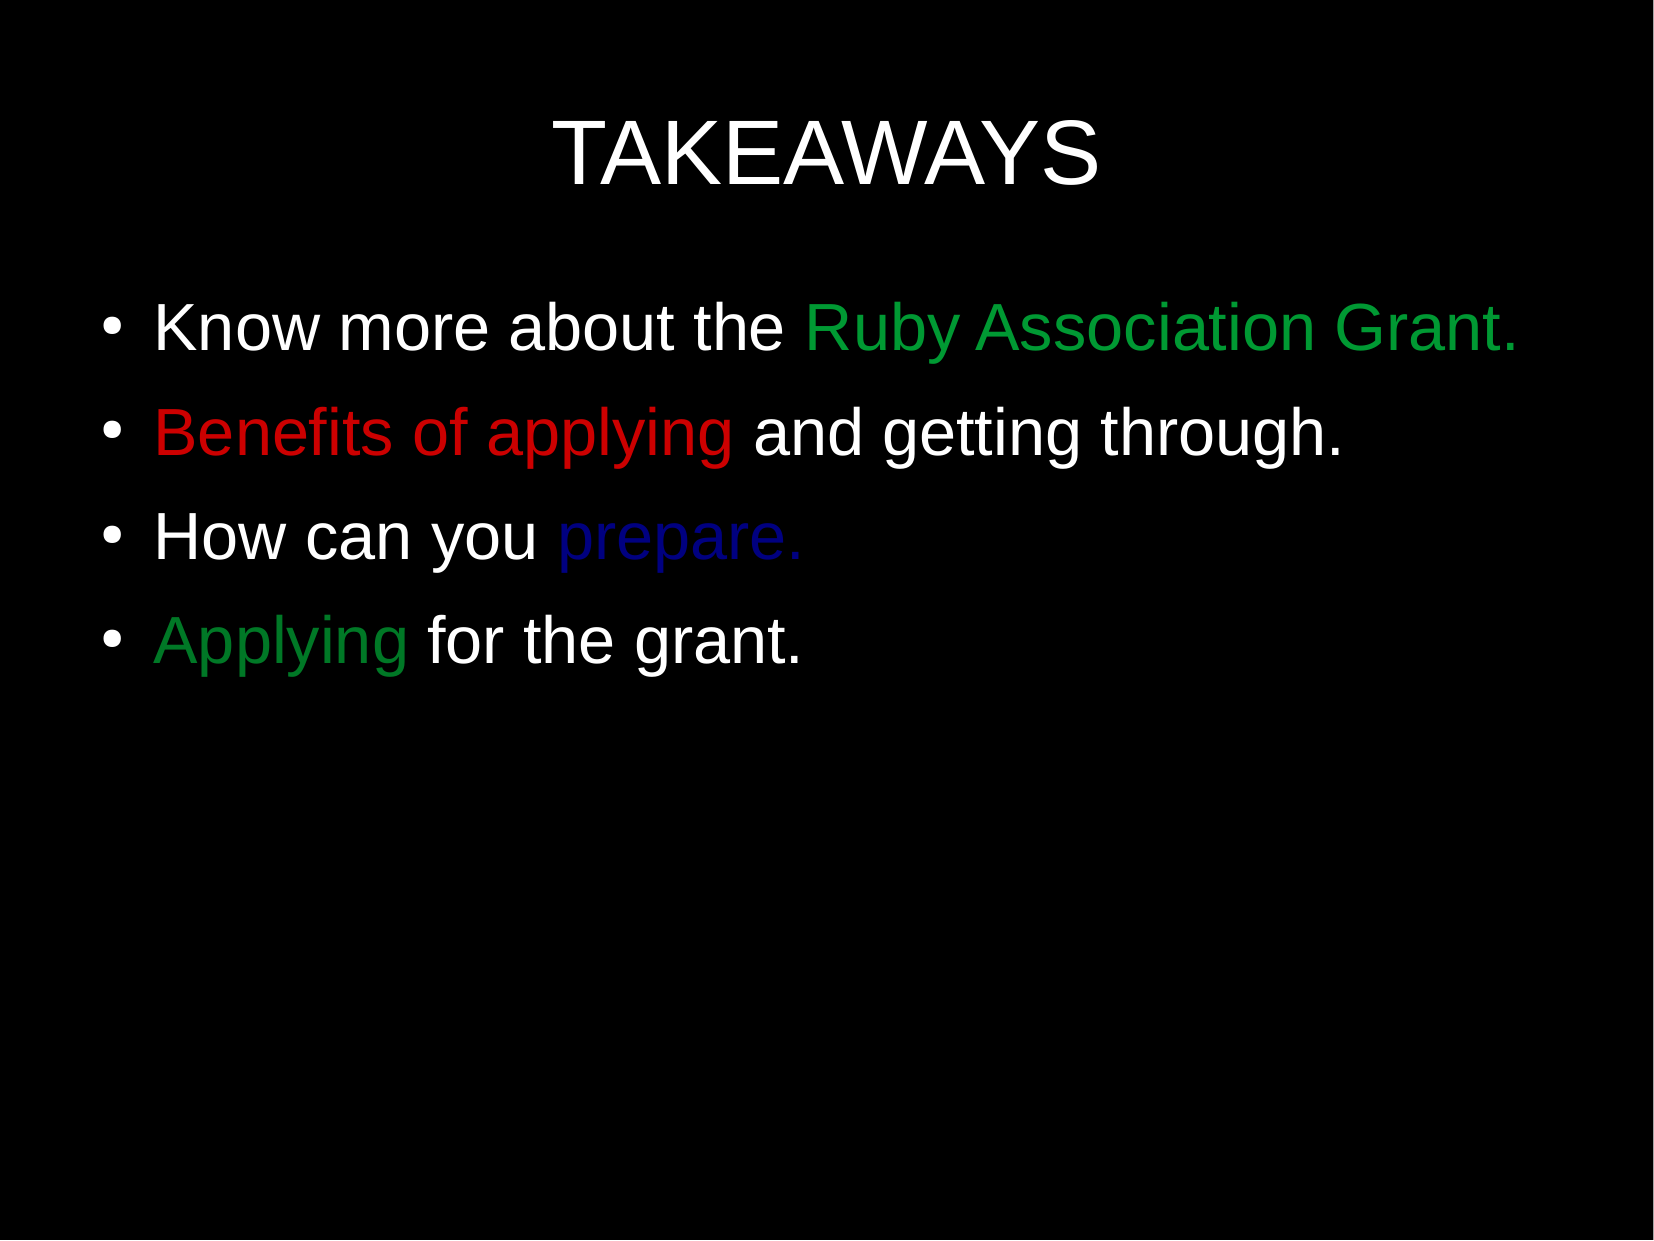

# TAKEAWAYS
Know more about the Ruby Association Grant.
Benefits of applying and getting through.
How can you prepare.
Applying for the grant.